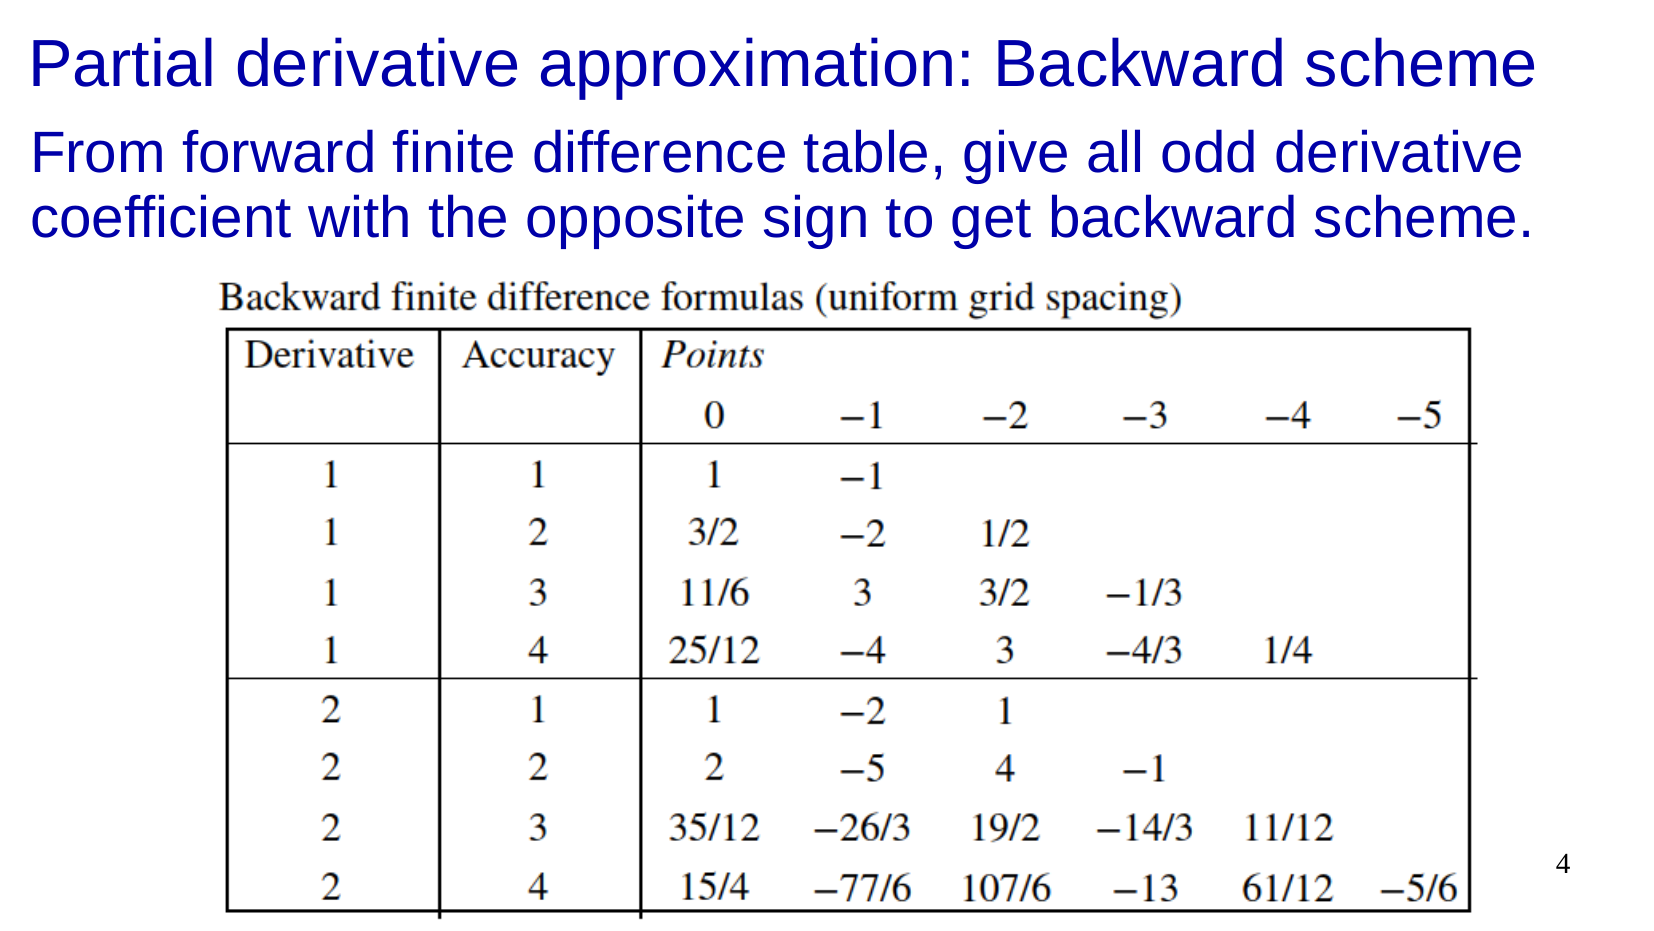

# Partial derivative approximation: Backward scheme
From forward finite difference table, give all odd derivative coefficient with the opposite sign to get backward scheme.
4